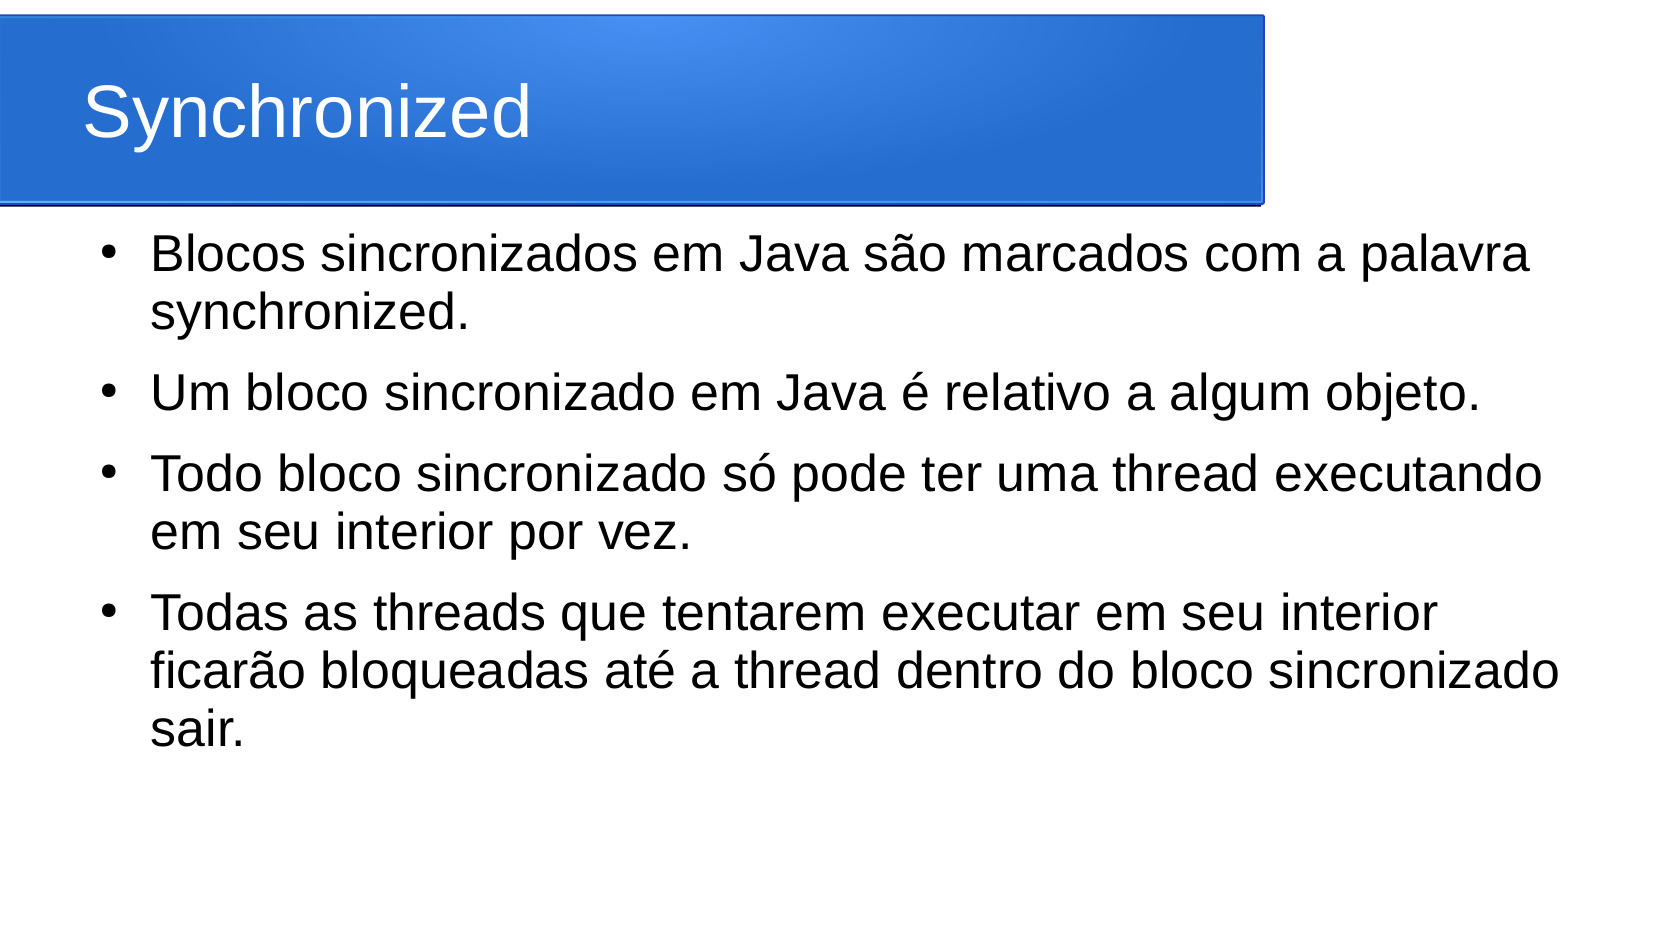

# Synchronized
Blocos sincronizados em Java são marcados com a palavra synchronized.
Um bloco sincronizado em Java é relativo a algum objeto.
Todo bloco sincronizado só pode ter uma thread executando em seu interior por vez.
Todas as threads que tentarem executar em seu interior ficarão bloqueadas até a thread dentro do bloco sincronizado sair.